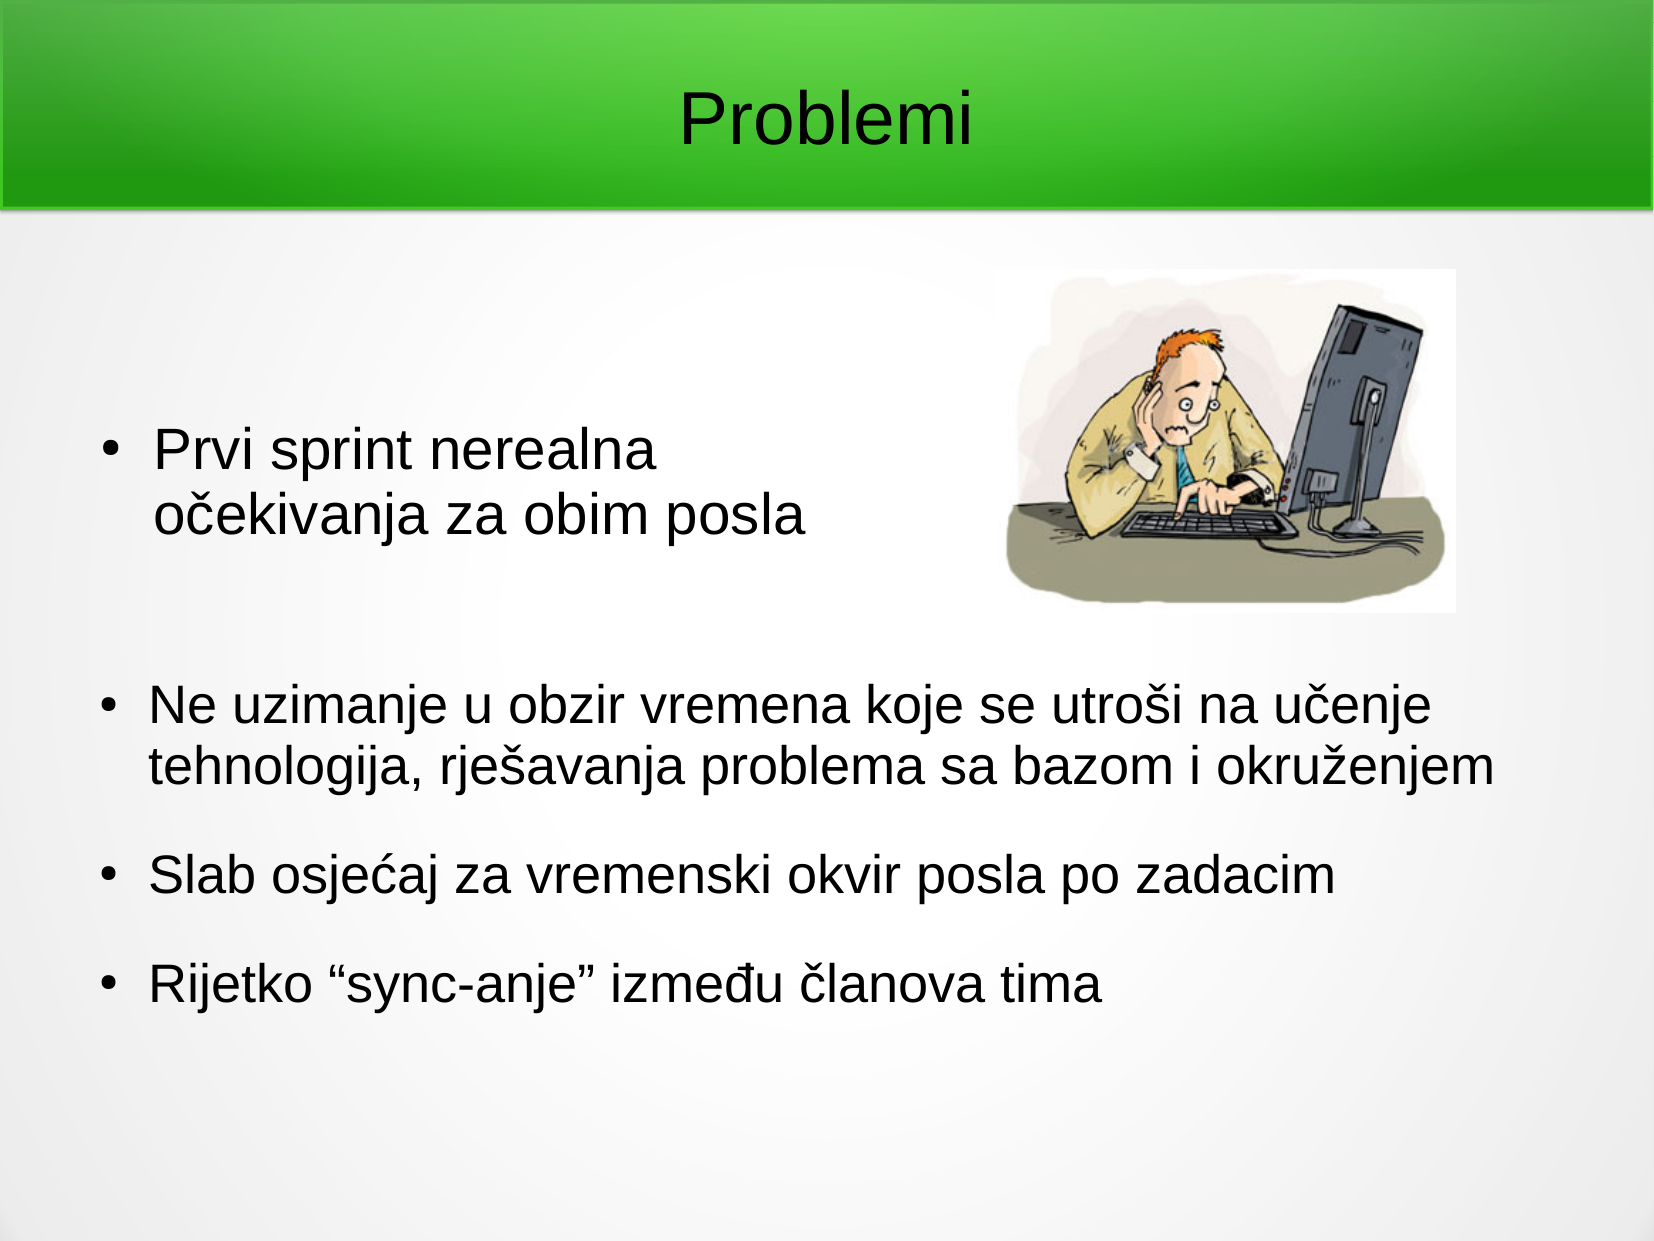

# Problemi
Prvi sprint nerealna očekivanja za obim posla
Ne uzimanje u obzir vremena koje se utroši na učenje tehnologija, rješavanja problema sa bazom i okruženjem
Slab osjećaj za vremenski okvir posla po zadacim
Rijetko “sync-anje” između članova tima